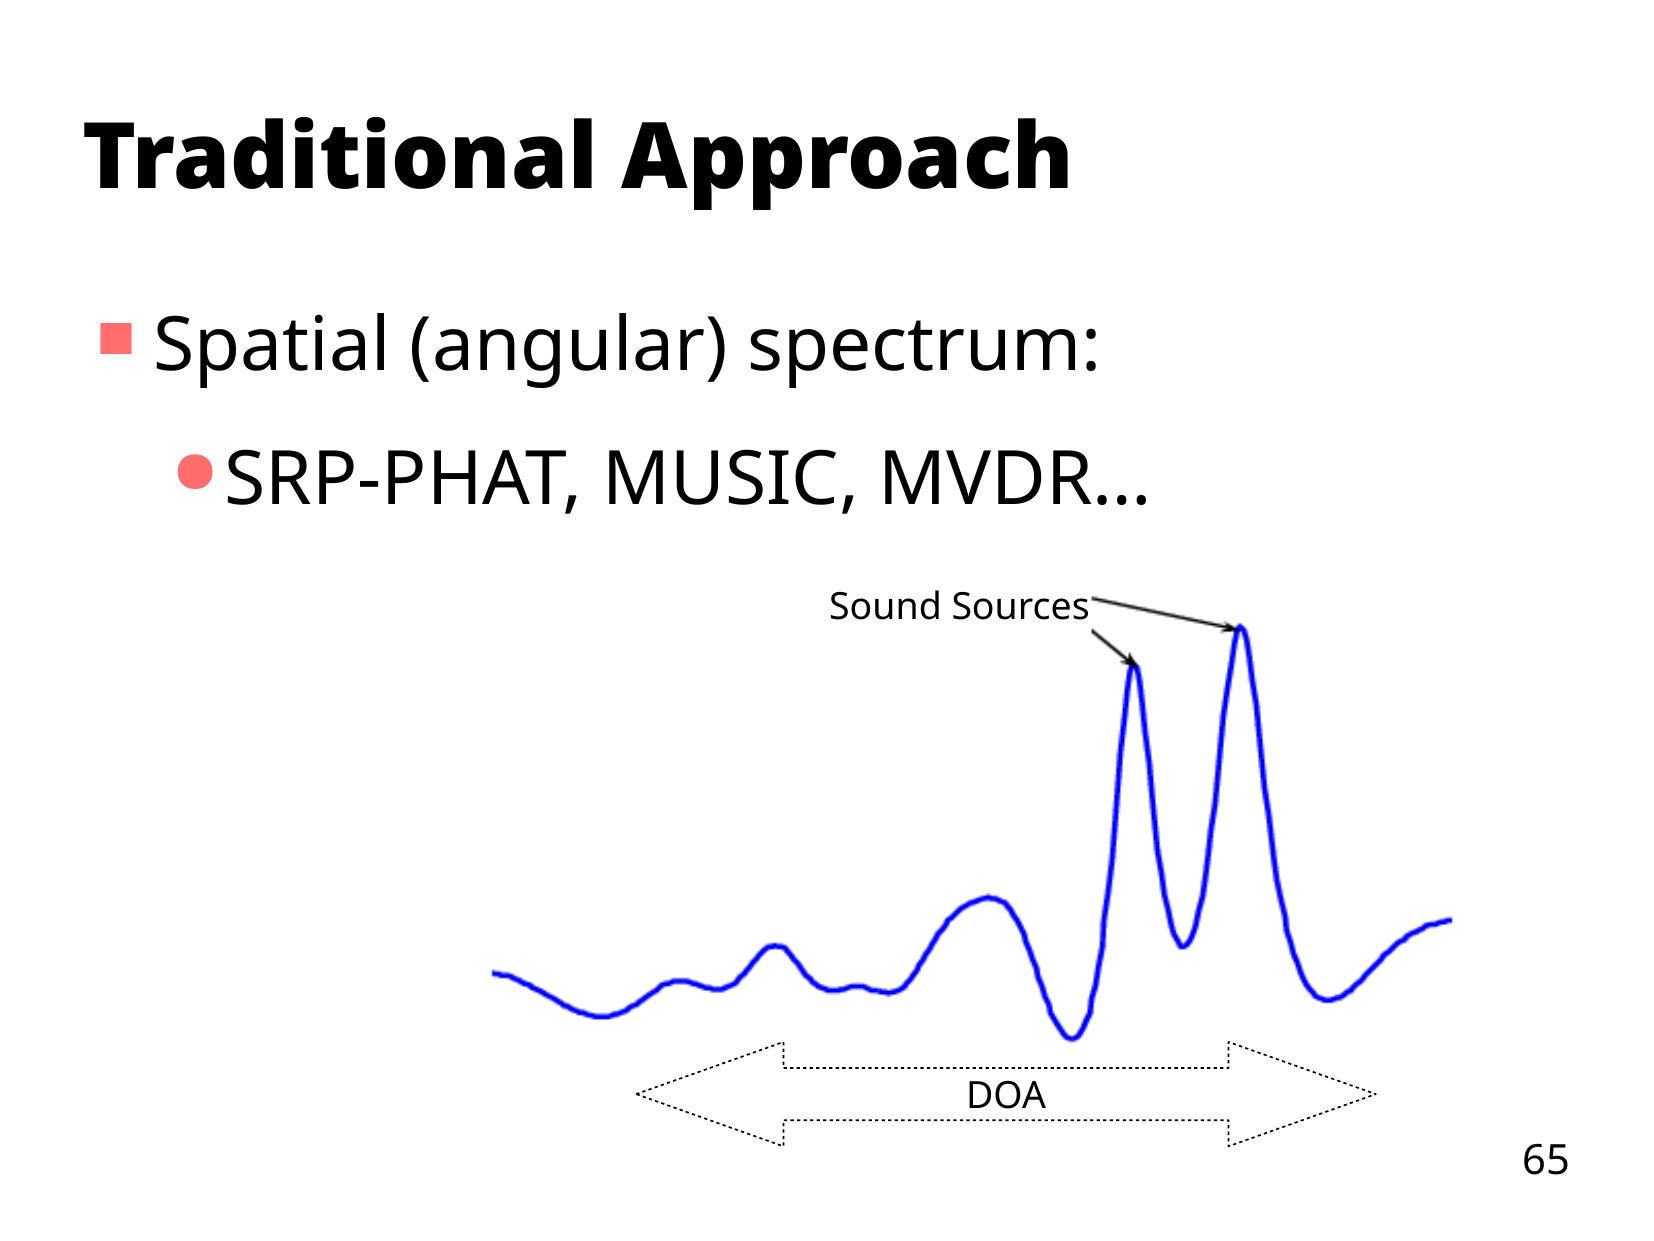

# Traditional Approach
Spatial (angular) spectrum:
SRP-PHAT, MUSIC, MVDR…
Sound Sources
DOA
65